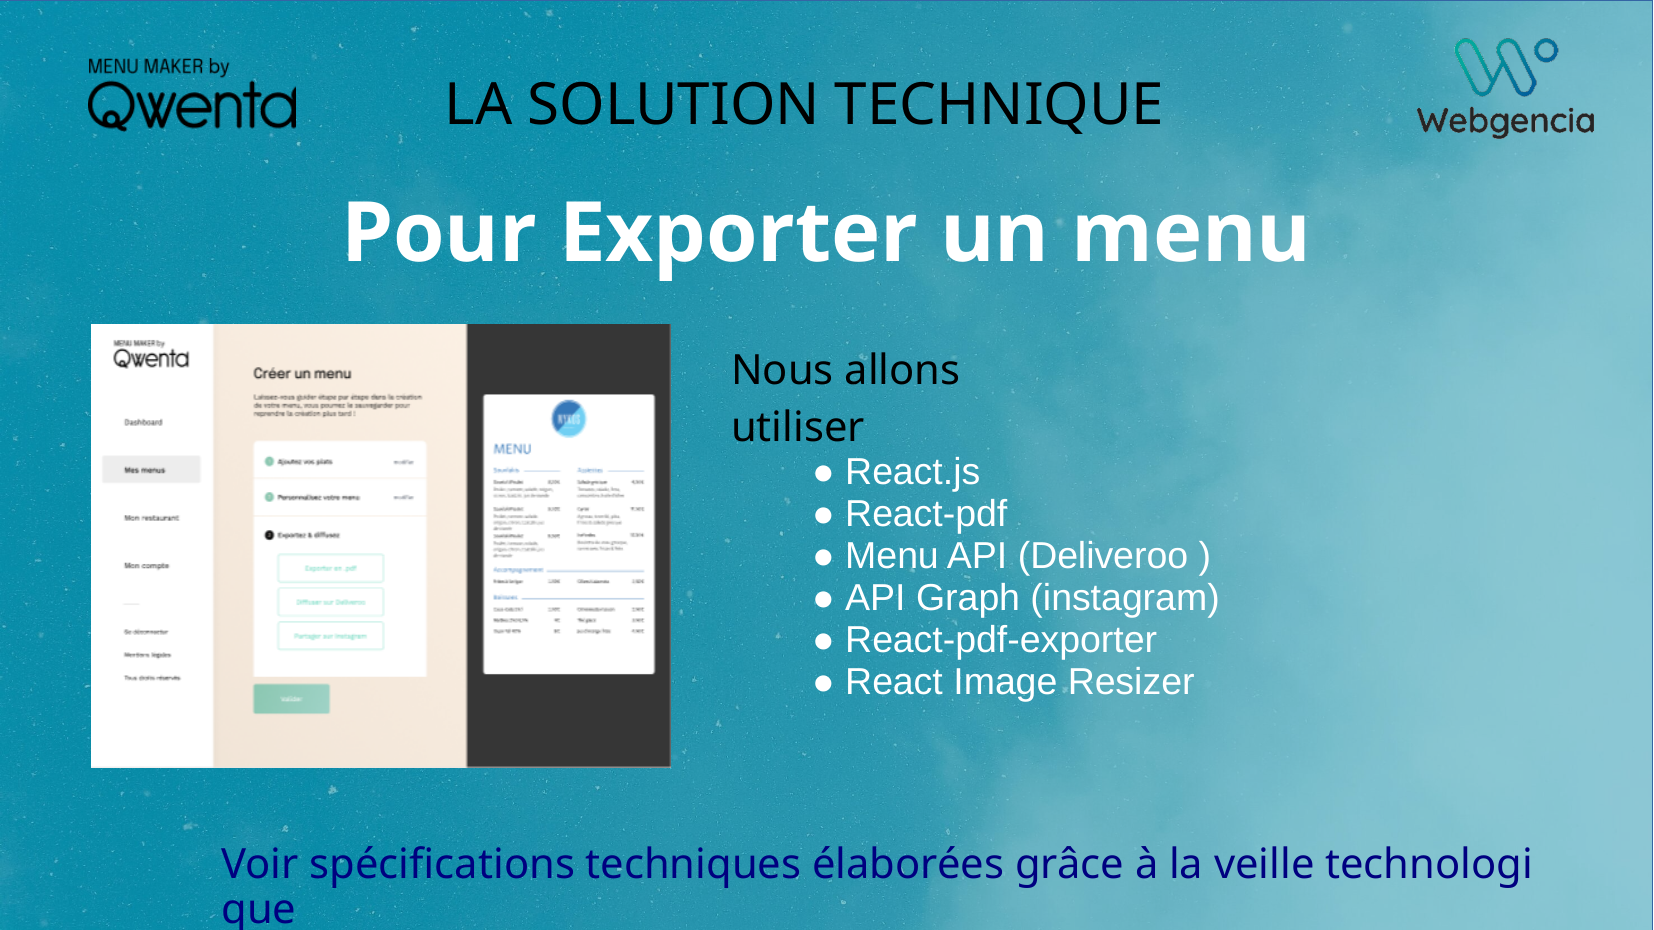

LA SOLUTION TECHNIQUE
# Pour Exporter un menu
Nous allons utiliser
● React.js
● React-pdf
● Menu API (Deliveroo )
● API Graph (instagram)
● React-pdf-exporter
● React Image Resizer
Voir spécifications techniques élaborées grâce à la veille technologique